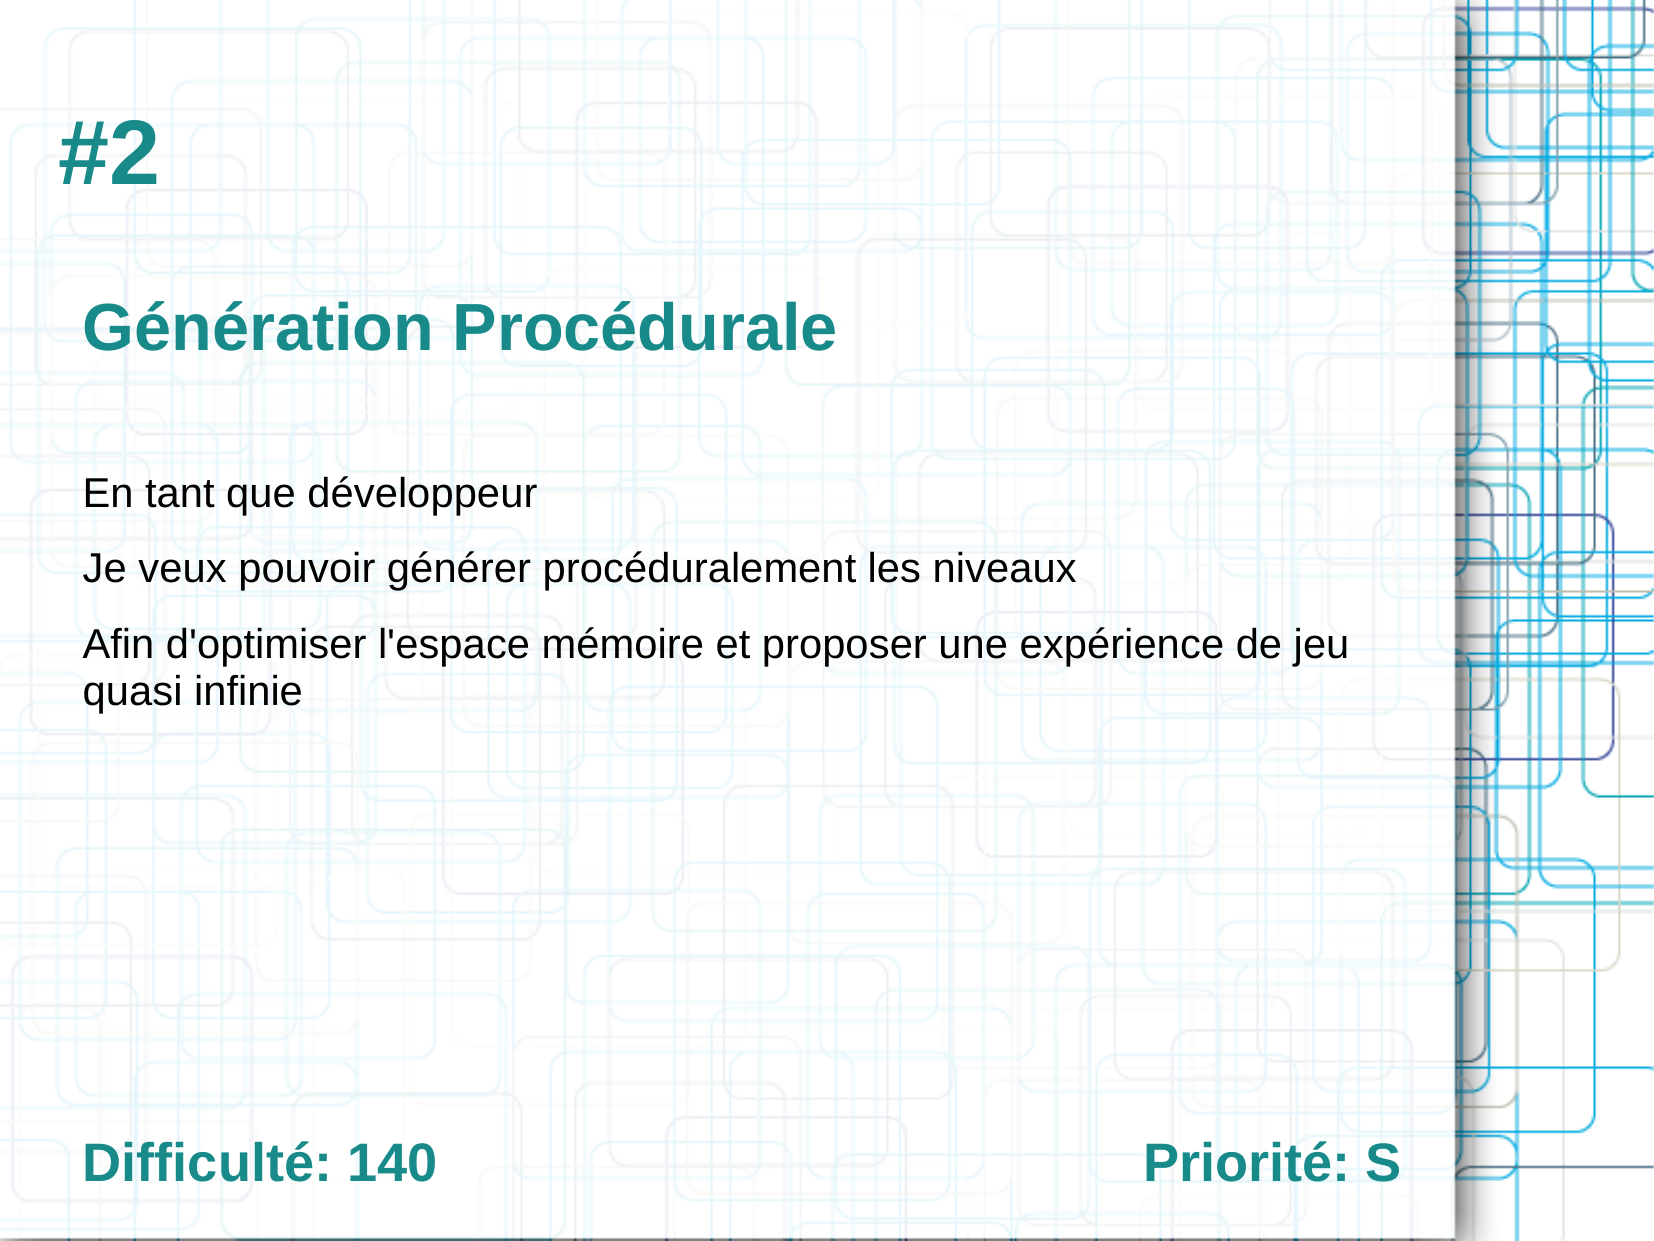

# #2
Génération Procédurale
En tant que développeur
Je veux pouvoir générer procéduralement les niveaux
Afin d'optimiser l'espace mémoire et proposer une expérience de jeu quasi infinie
Difficulté: 140 Priorité: S